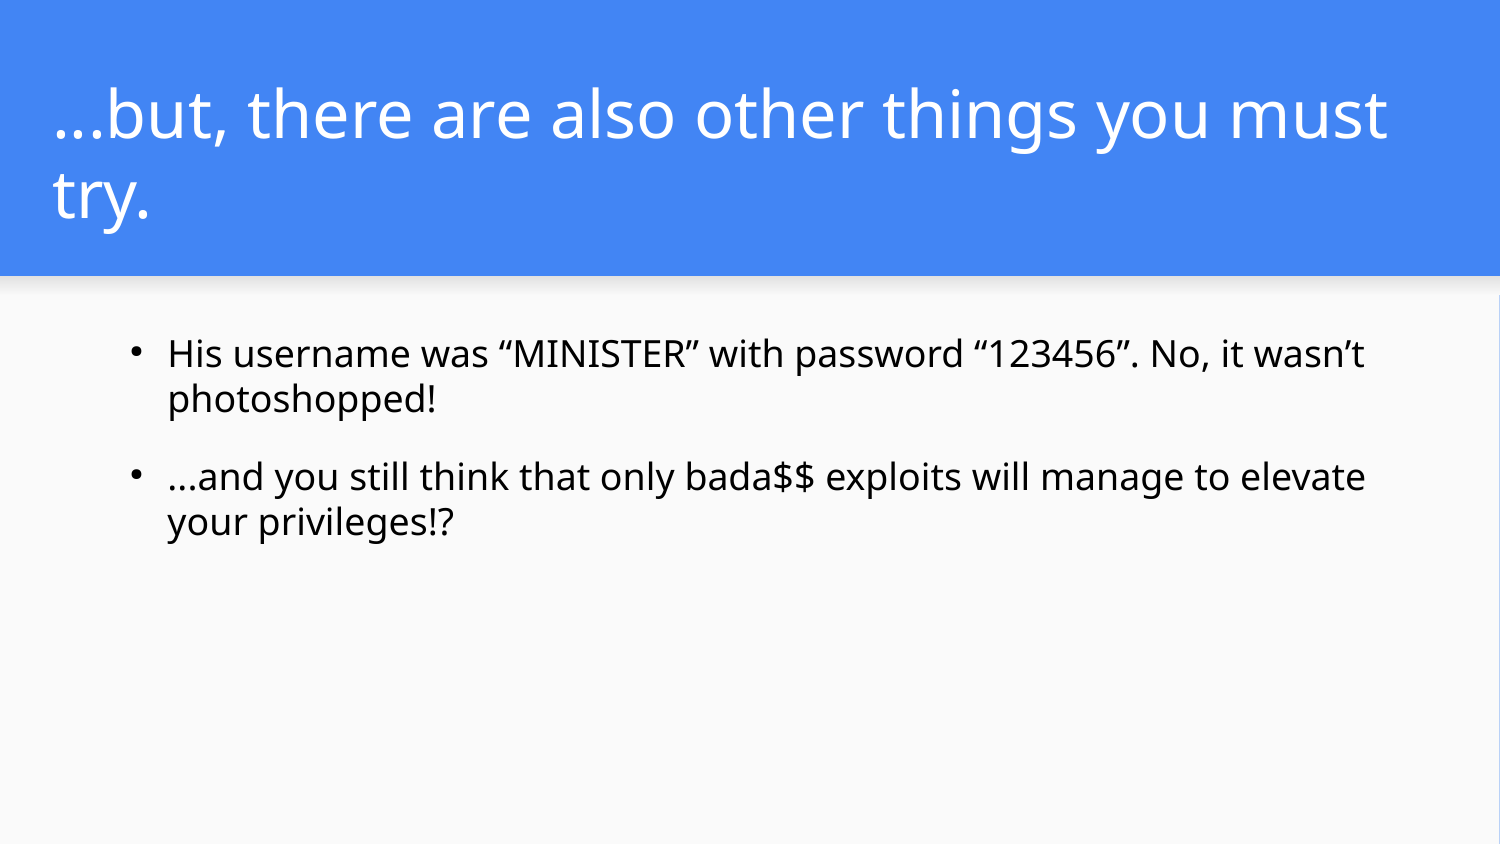

# ...but, there are also other things you must try.
His username was “MINISTER” with password “123456”. No, it wasn’t photoshopped!
...and you still think that only bada$$ exploits will manage to elevate your privileges!?